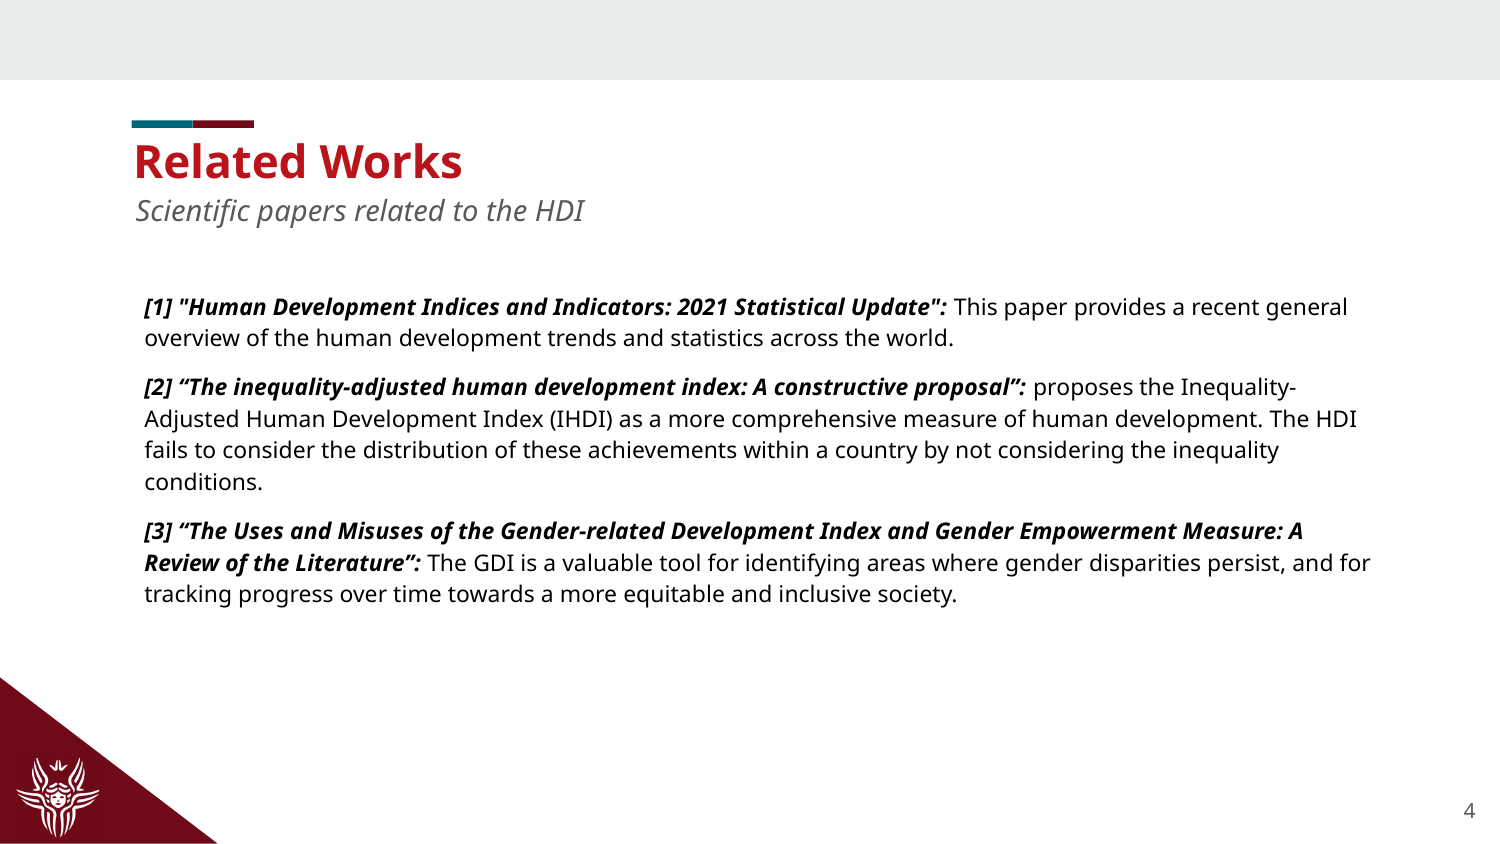

# Related Works
Scientific papers related to the HDI
[1] "Human Development Indices and Indicators: 2021 Statistical Update": This paper provides a recent general overview of the human development trends and statistics across the world.
[2] “The inequality-adjusted human development index: A constructive proposal”: proposes the Inequality-Adjusted Human Development Index (IHDI) as a more comprehensive measure of human development. The HDI fails to consider the distribution of these achievements within a country by not considering the inequality conditions.
[3] “The Uses and Misuses of the Gender‐related Development Index and Gender Empowerment Measure: A Review of the Literature”: The GDI is a valuable tool for identifying areas where gender disparities persist, and for tracking progress over time towards a more equitable and inclusive society.